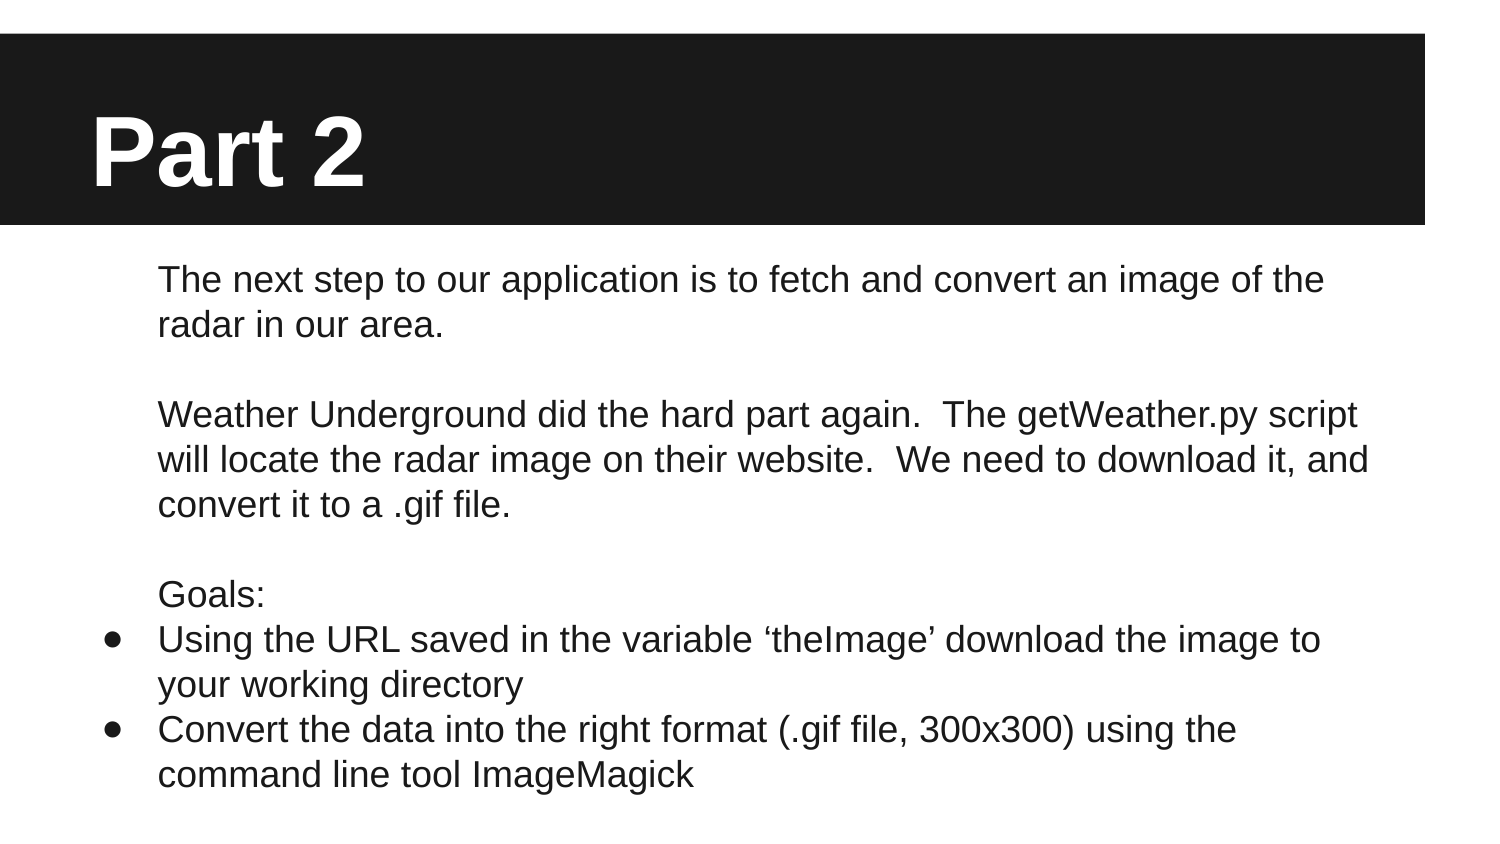

# Part 2
The next step to our application is to fetch and convert an image of the radar in our area.
Weather Underground did the hard part again. The getWeather.py script will locate the radar image on their website. We need to download it, and convert it to a .gif file.
Goals:
Using the URL saved in the variable ‘theImage’ download the image to your working directory
Convert the data into the right format (.gif file, 300x300) using the command line tool ImageMagick